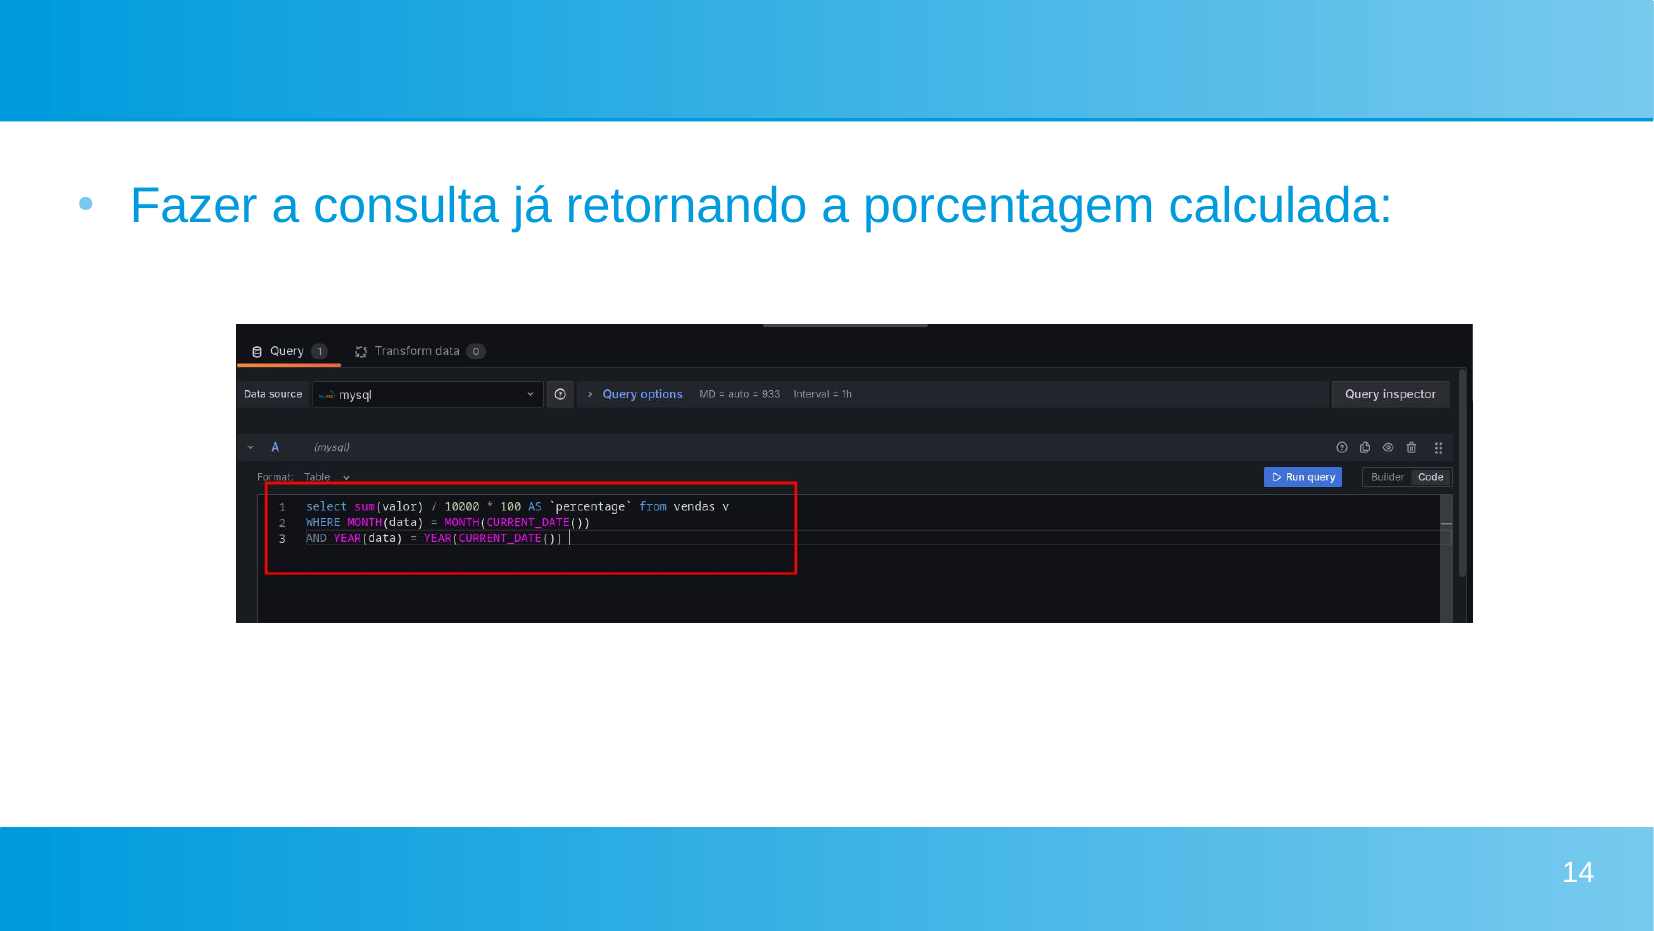

#
Fazer a consulta já retornando a porcentagem calculada:
14